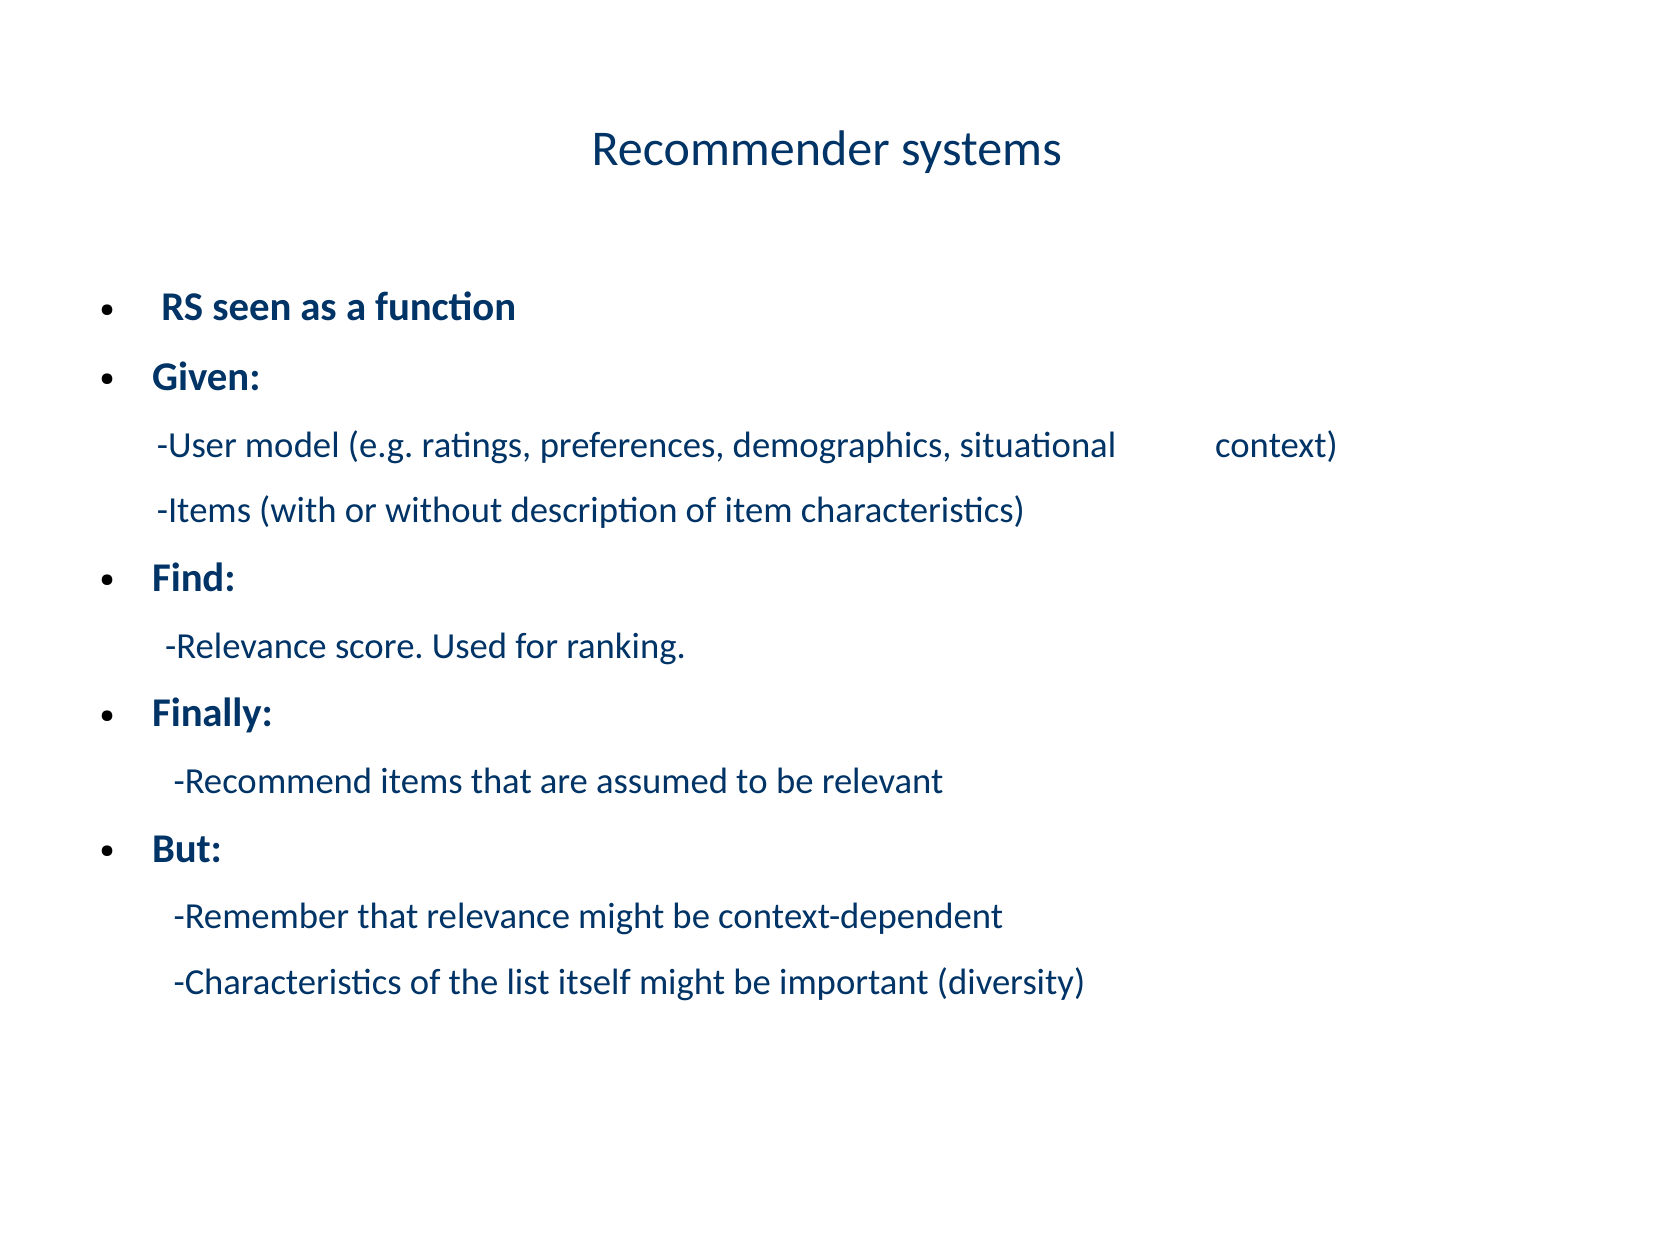

# Recommender systems
 RS seen as a function
Given:
 -User model (e.g. ratings, preferences, demographics, situational context)
 -Items (with or without description of item characteristics)
Find:
 -Relevance score. Used for ranking.
Finally:
 -Recommend items that are assumed to be relevant
But:
 -Remember that relevance might be context-dependent
 -Characteristics of the list itself might be important (diversity)